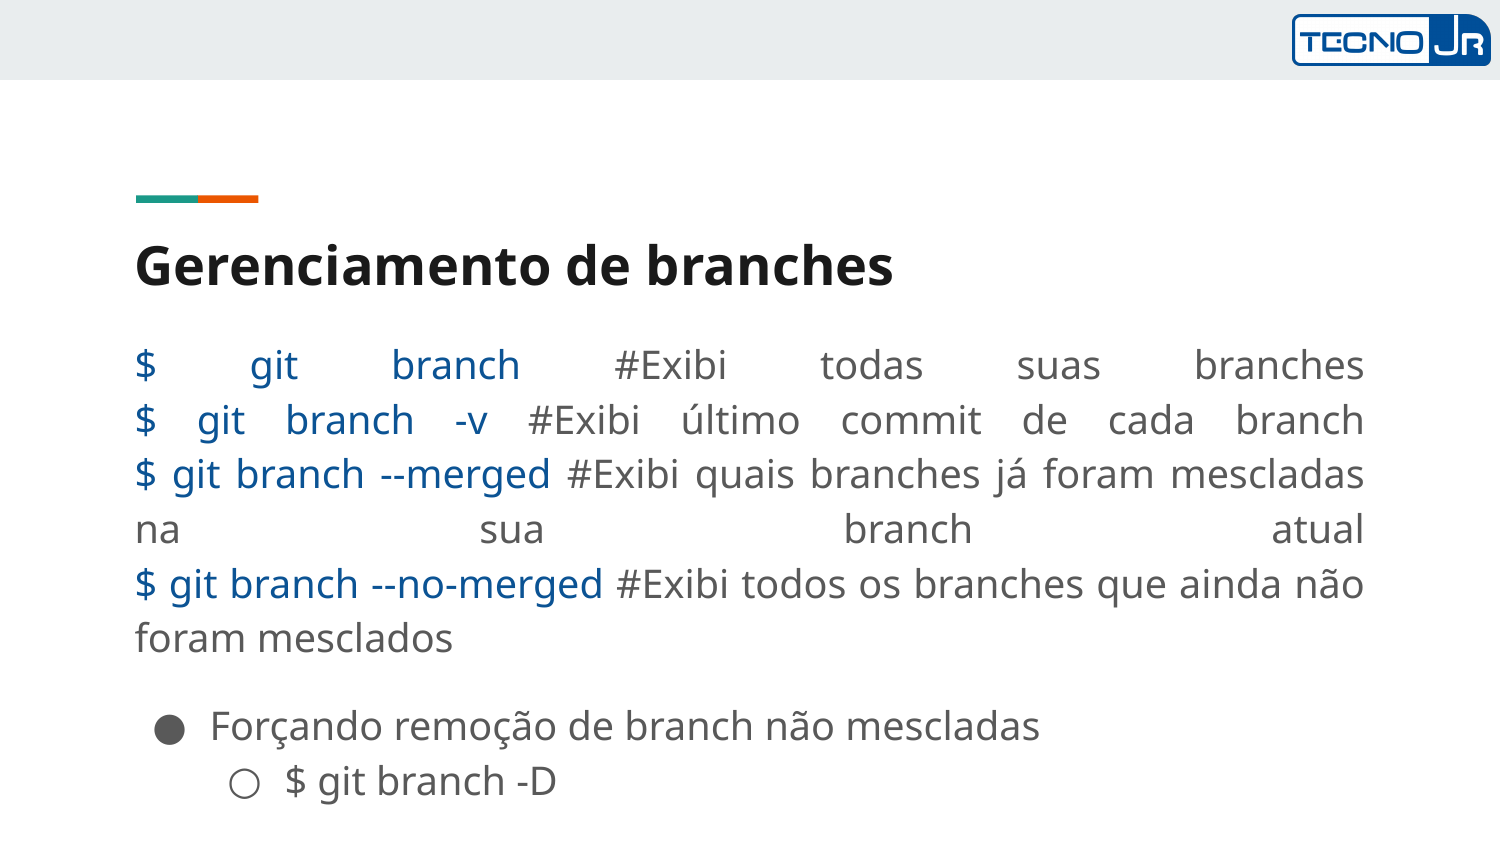

# Gerenciamento de branches
$ git branch #Exibi todas suas branches
$ git branch -v #Exibi último commit de cada branch
$ git branch --merged #Exibi quais branches já foram mescladas na sua branch atual
$ git branch --no-merged #Exibi todos os branches que ainda não foram mesclados
Forçando remoção de branch não mescladas
$ git branch -D